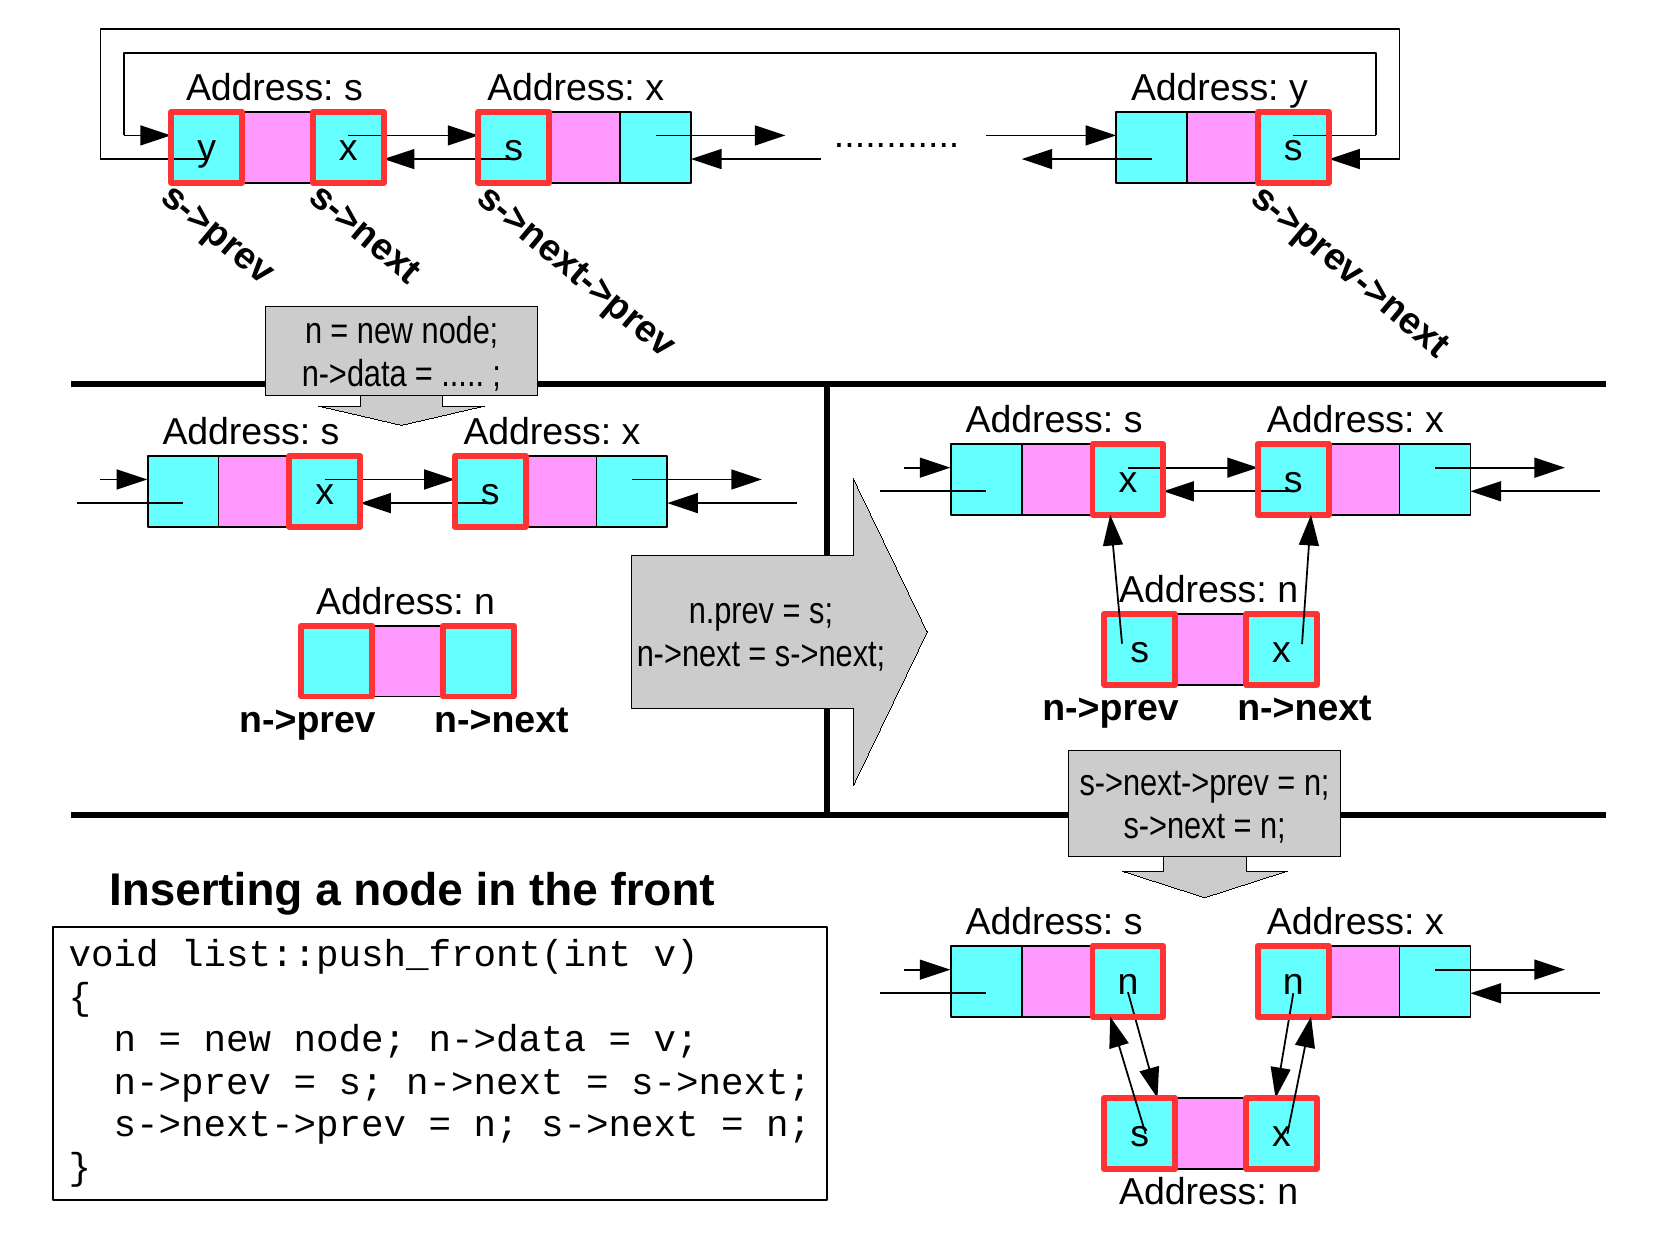

Address: s
Address: x
Address: y
............
y
x
s
s
s->next
s->prev
s->next->prev
s->prev->next
n = new node;
n->data = ..... ;
Address: s
Address: x
Address: s
Address: x
x
s
x
s
n.prev = s;
n->next = s->next;
Address: n
Address: n
s
x
n->prev
n->next
n->prev
n->next
s->next->prev = n;
s->next = n;
Inserting a node in the front
Address: s
Address: x
void list::push_front(int v)
{
 n = new node; n->data = v;
 n->prev = s; n->next = s->next;
 s->next->prev = n; s->next = n;
}
n
n
s
x
Address: n